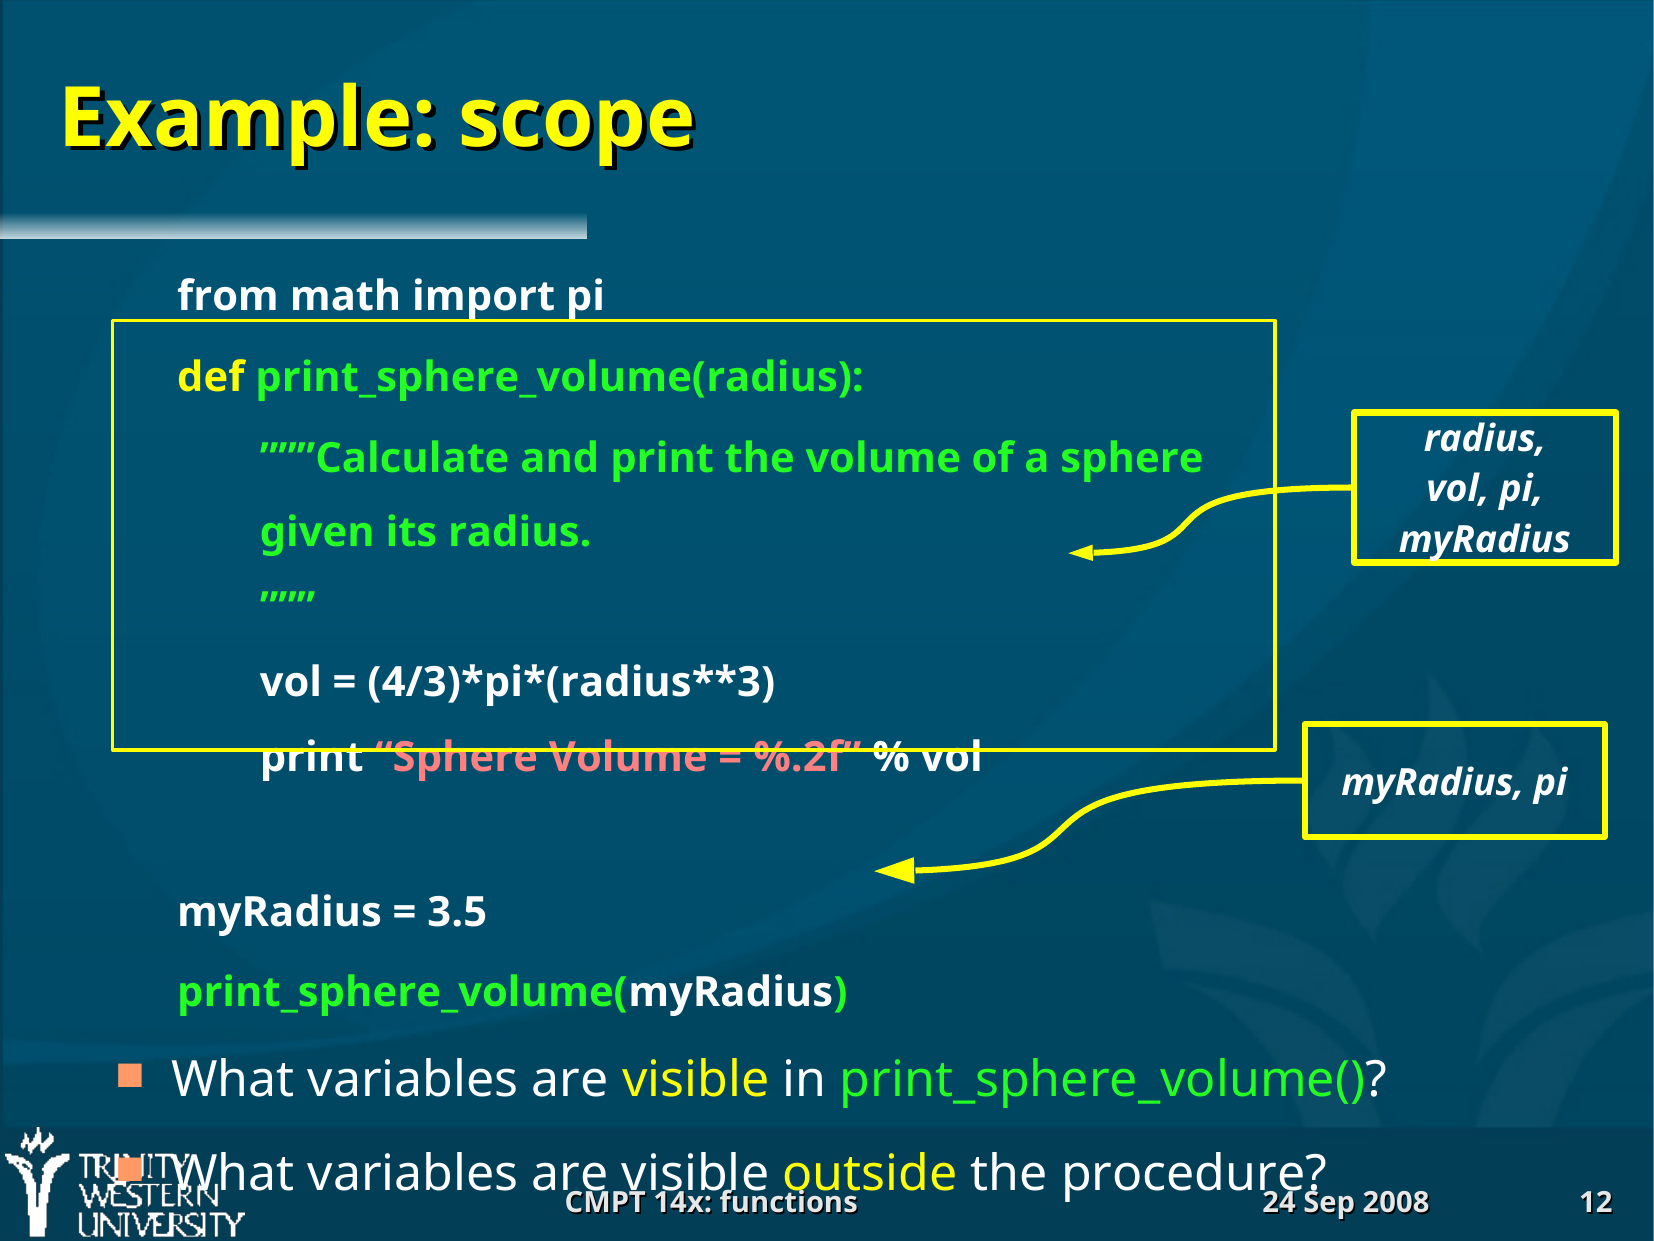

# Example: scope
from math import pi
def print_sphere_volume(radius):
”””Calculate and print the volume of a sphere
given its radius.
”””
vol = (4/3)*pi*(radius**3)
print “Sphere Volume = %.2f” % vol
myRadius = 3.5
print_sphere_volume(myRadius)
What variables are visible in print_sphere_volume()?
What variables are visible outside the procedure?
radius,
vol, pi,
myRadius
myRadius, pi
CMPT 14x: functions
24 Sep 2008
12